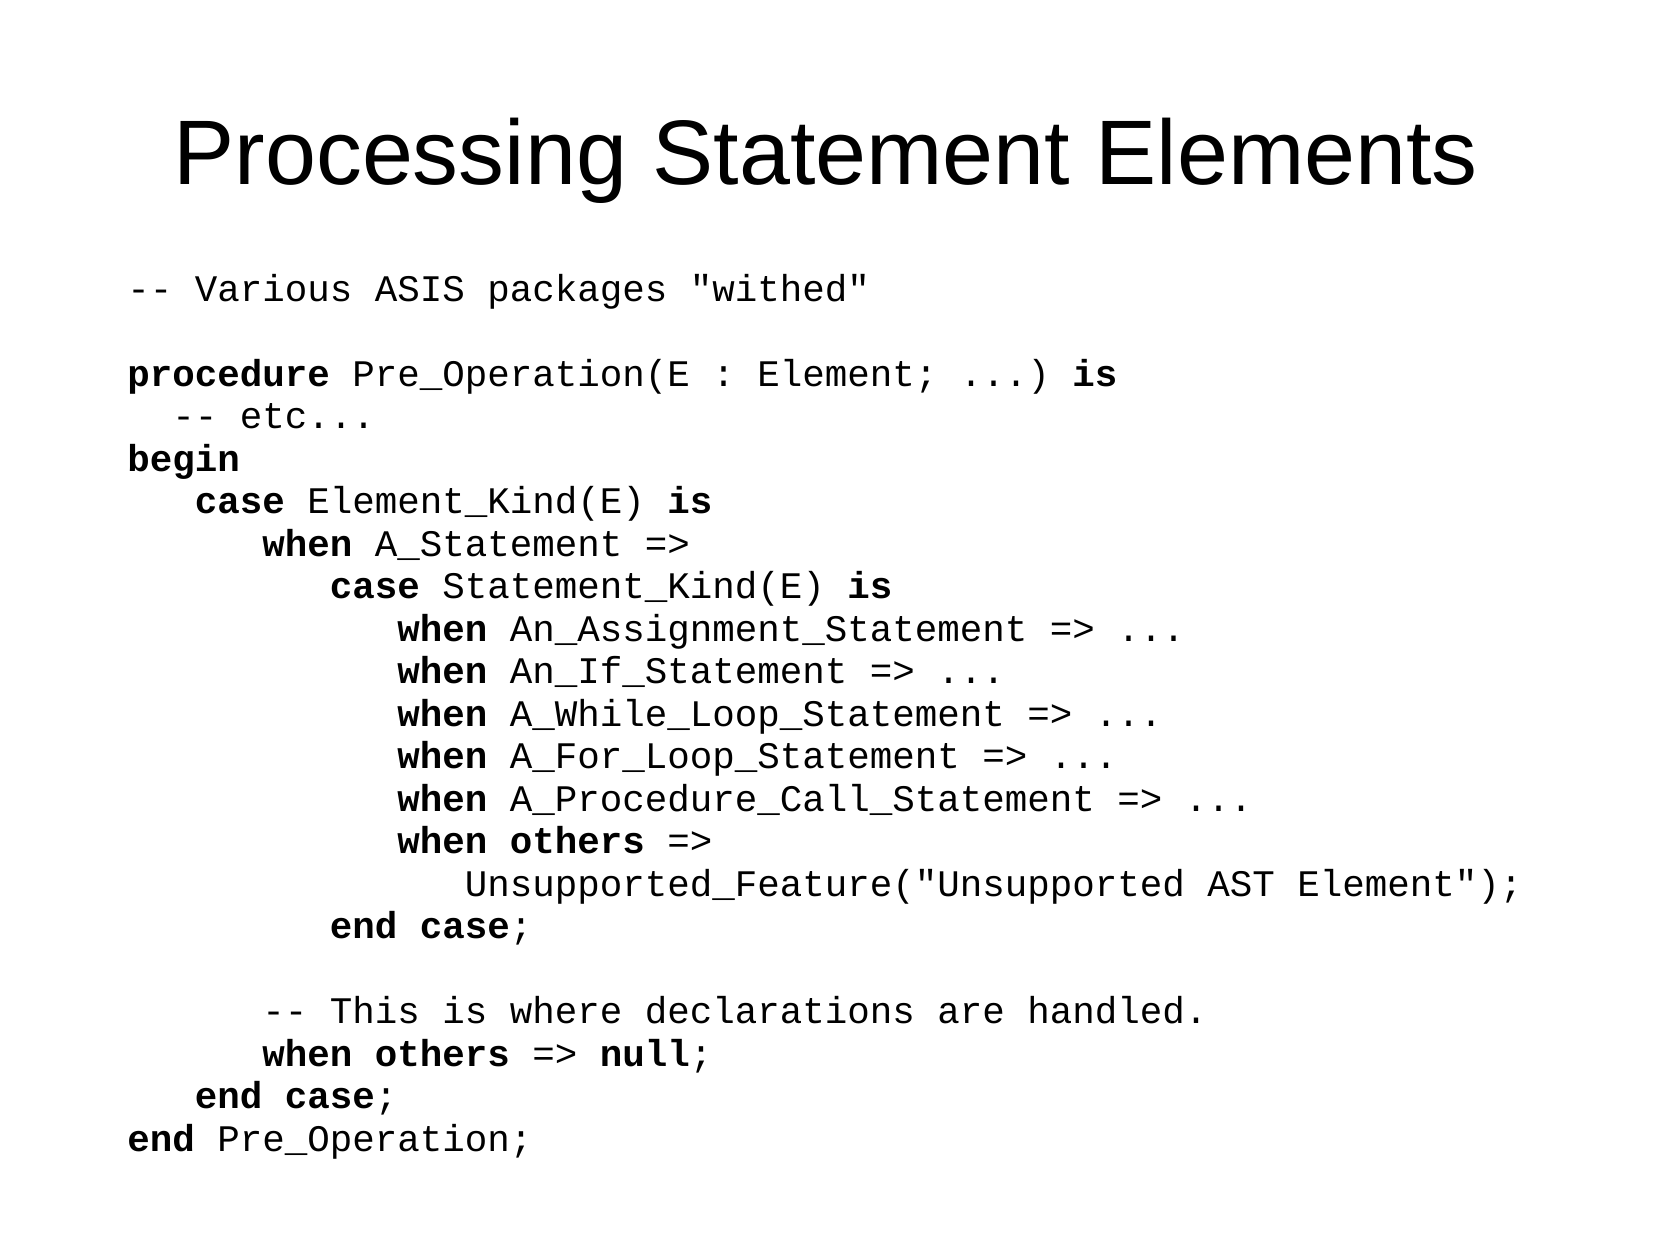

# Processing Statement Elements
-- Various ASIS packages "withed"
procedure Pre_Operation(E : Element; ...) is
 -- etc...
begin
 case Element_Kind(E) is
 when A_Statement =>
 case Statement_Kind(E) is
 when An_Assignment_Statement => ...
 when An_If_Statement => ...
 when A_While_Loop_Statement => ...
 when A_For_Loop_Statement => ...
 when A_Procedure_Call_Statement => ...
 when others =>
 Unsupported_Feature("Unsupported AST Element");
 end case;
 -- This is where declarations are handled.
 when others => null;
 end case;
end Pre_Operation;